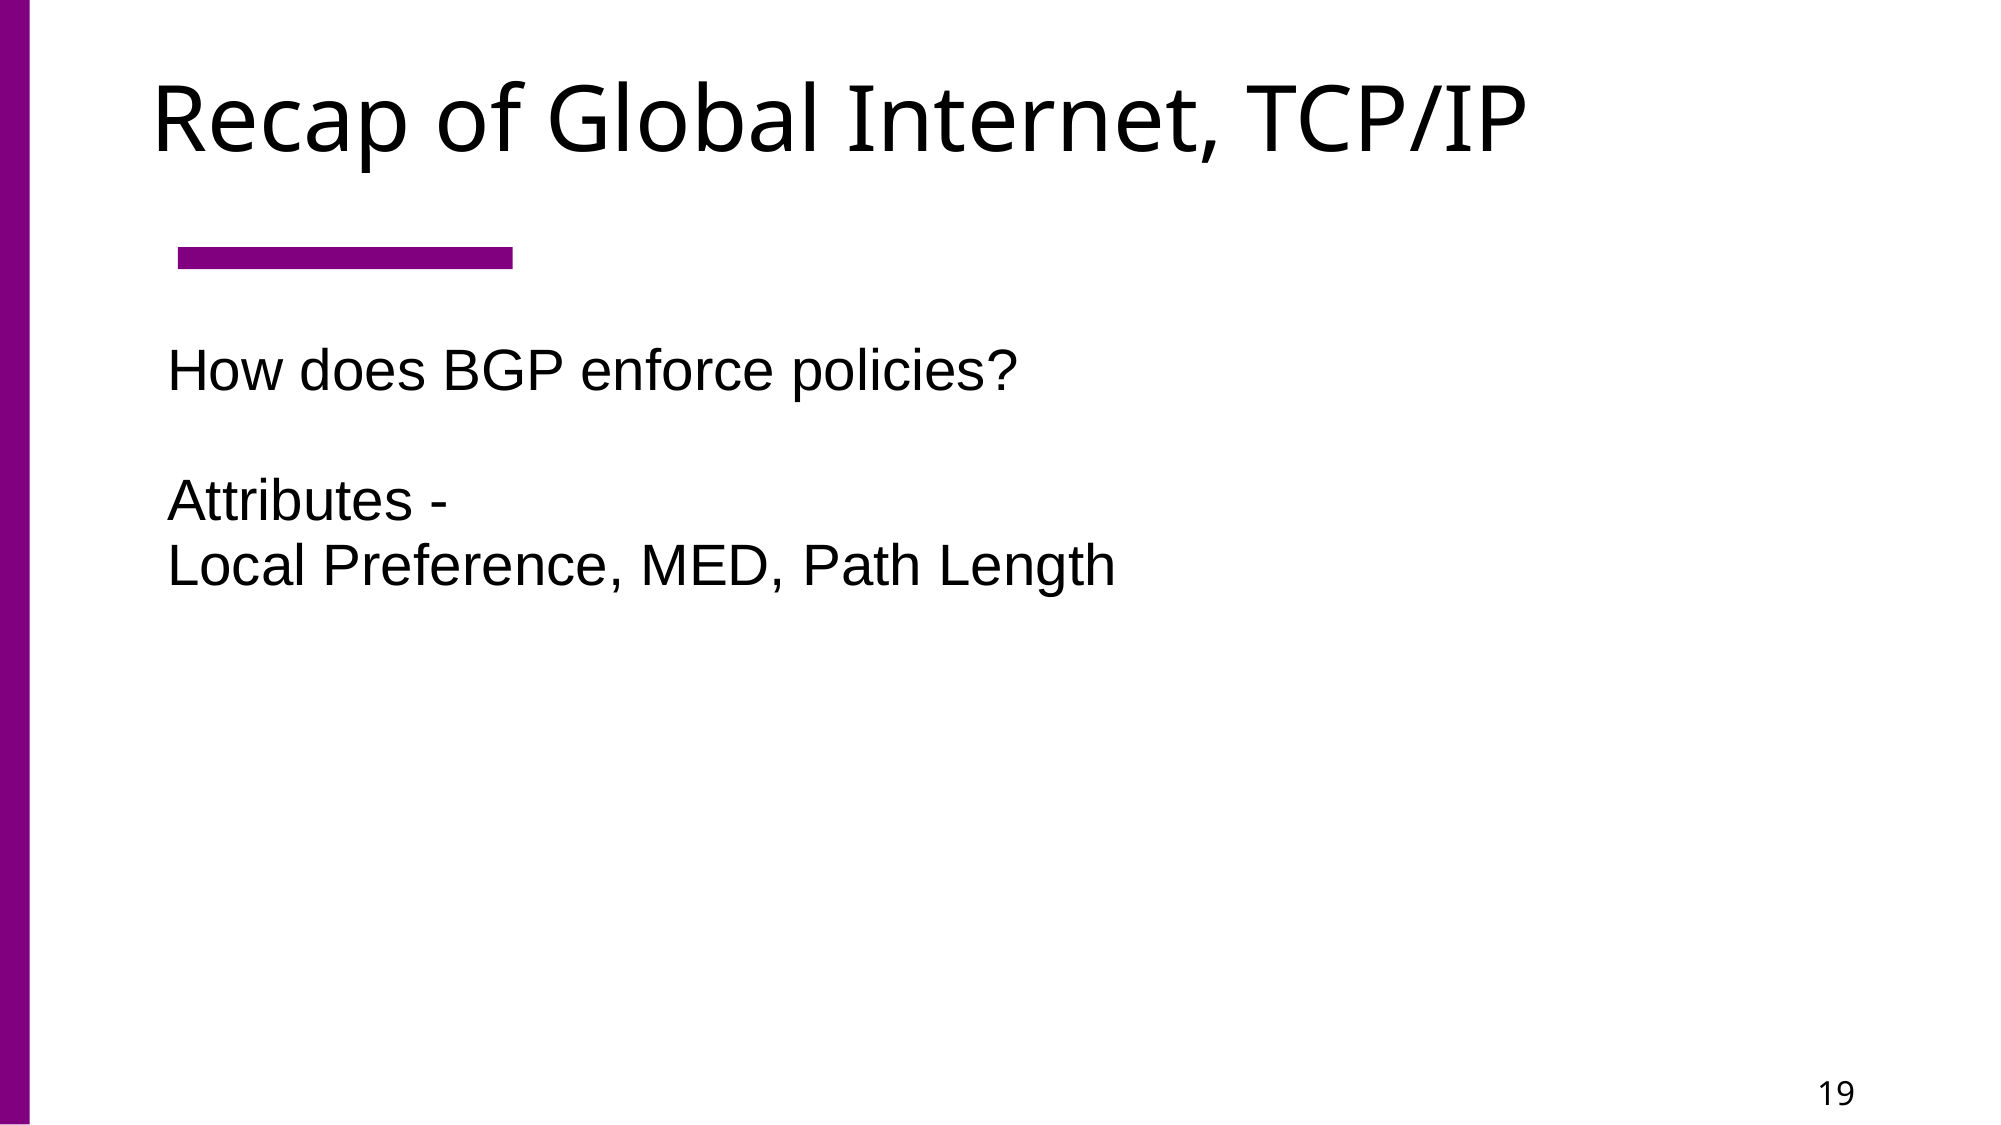

# Recap of Global Internet, TCP/IP
How does BGP enforce policies?
Attributes -
Local Preference, MED, Path Length